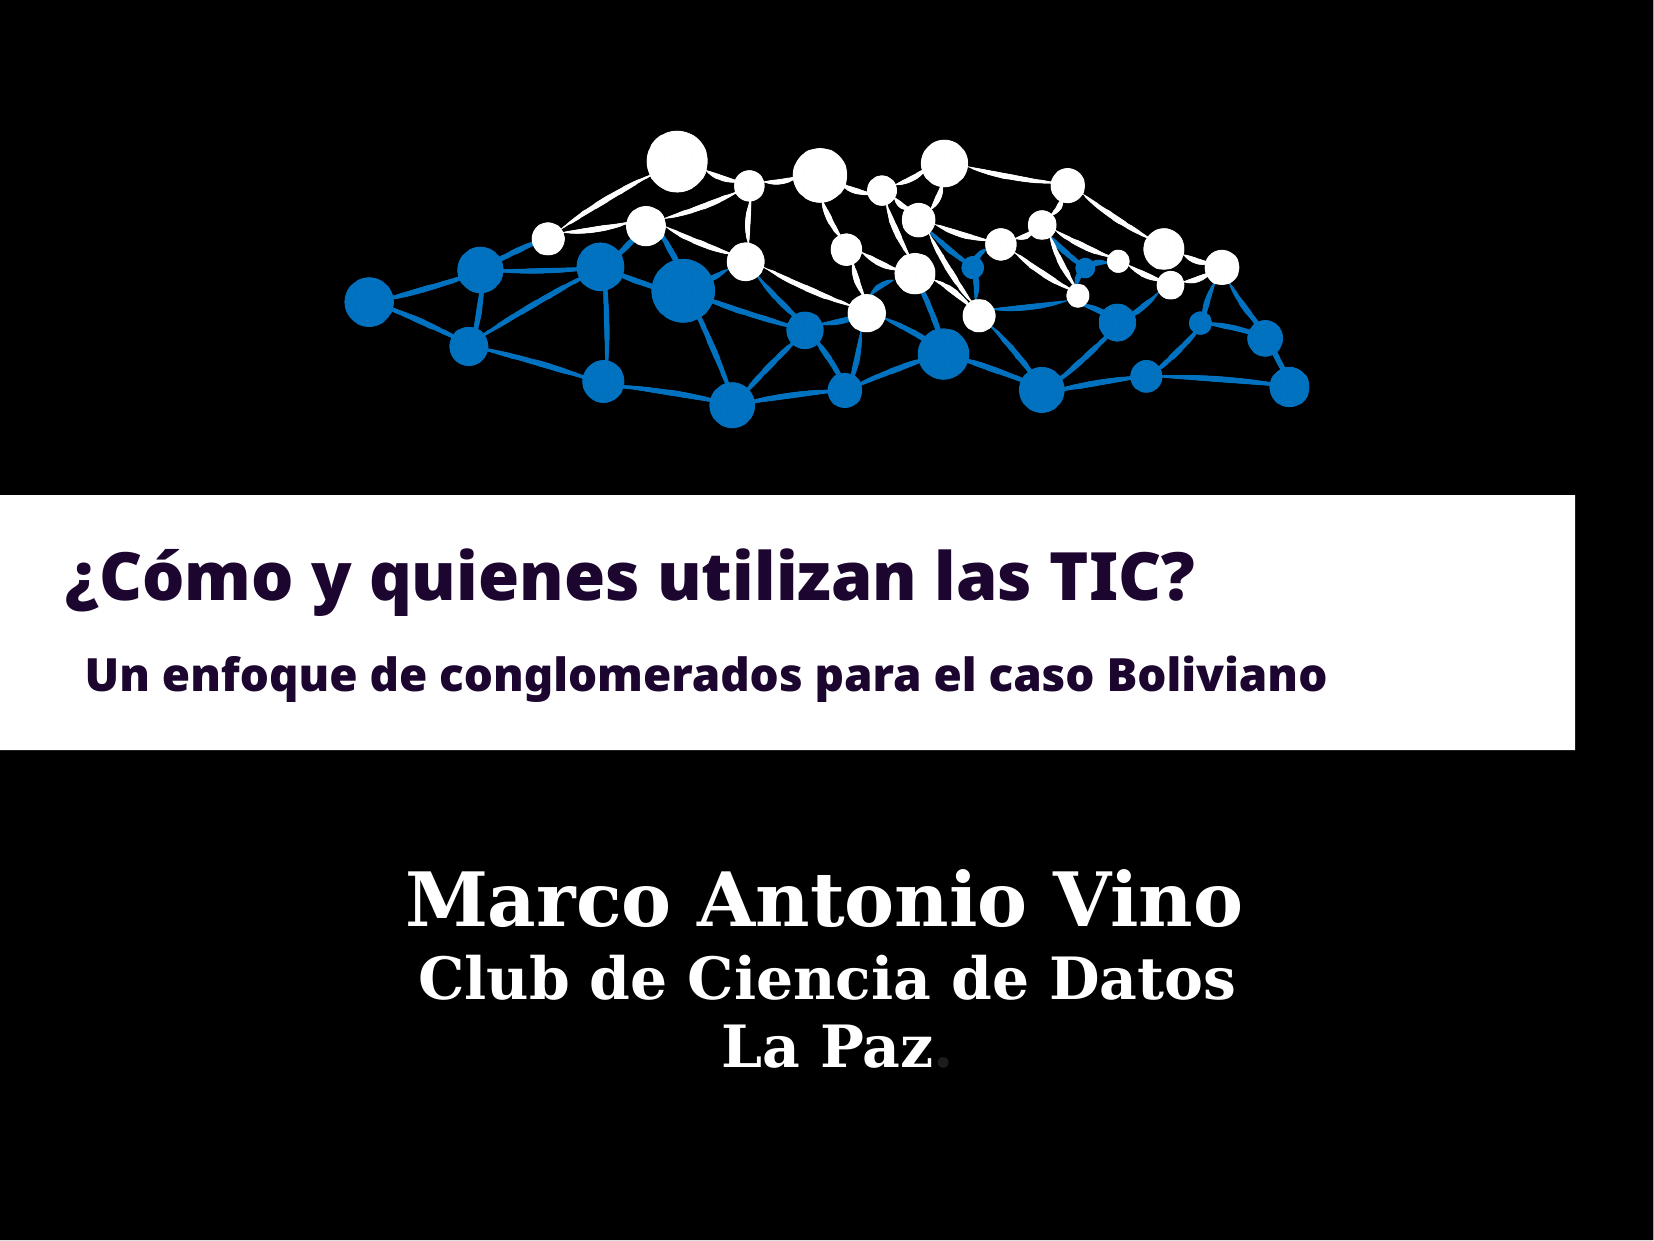

# ¿Cómo y quienes utilizan las TIC?
Un enfoque de conglomerados para el caso Boliviano
Marco Antonio Vino
Club de Ciencia de Datos
La Paz.